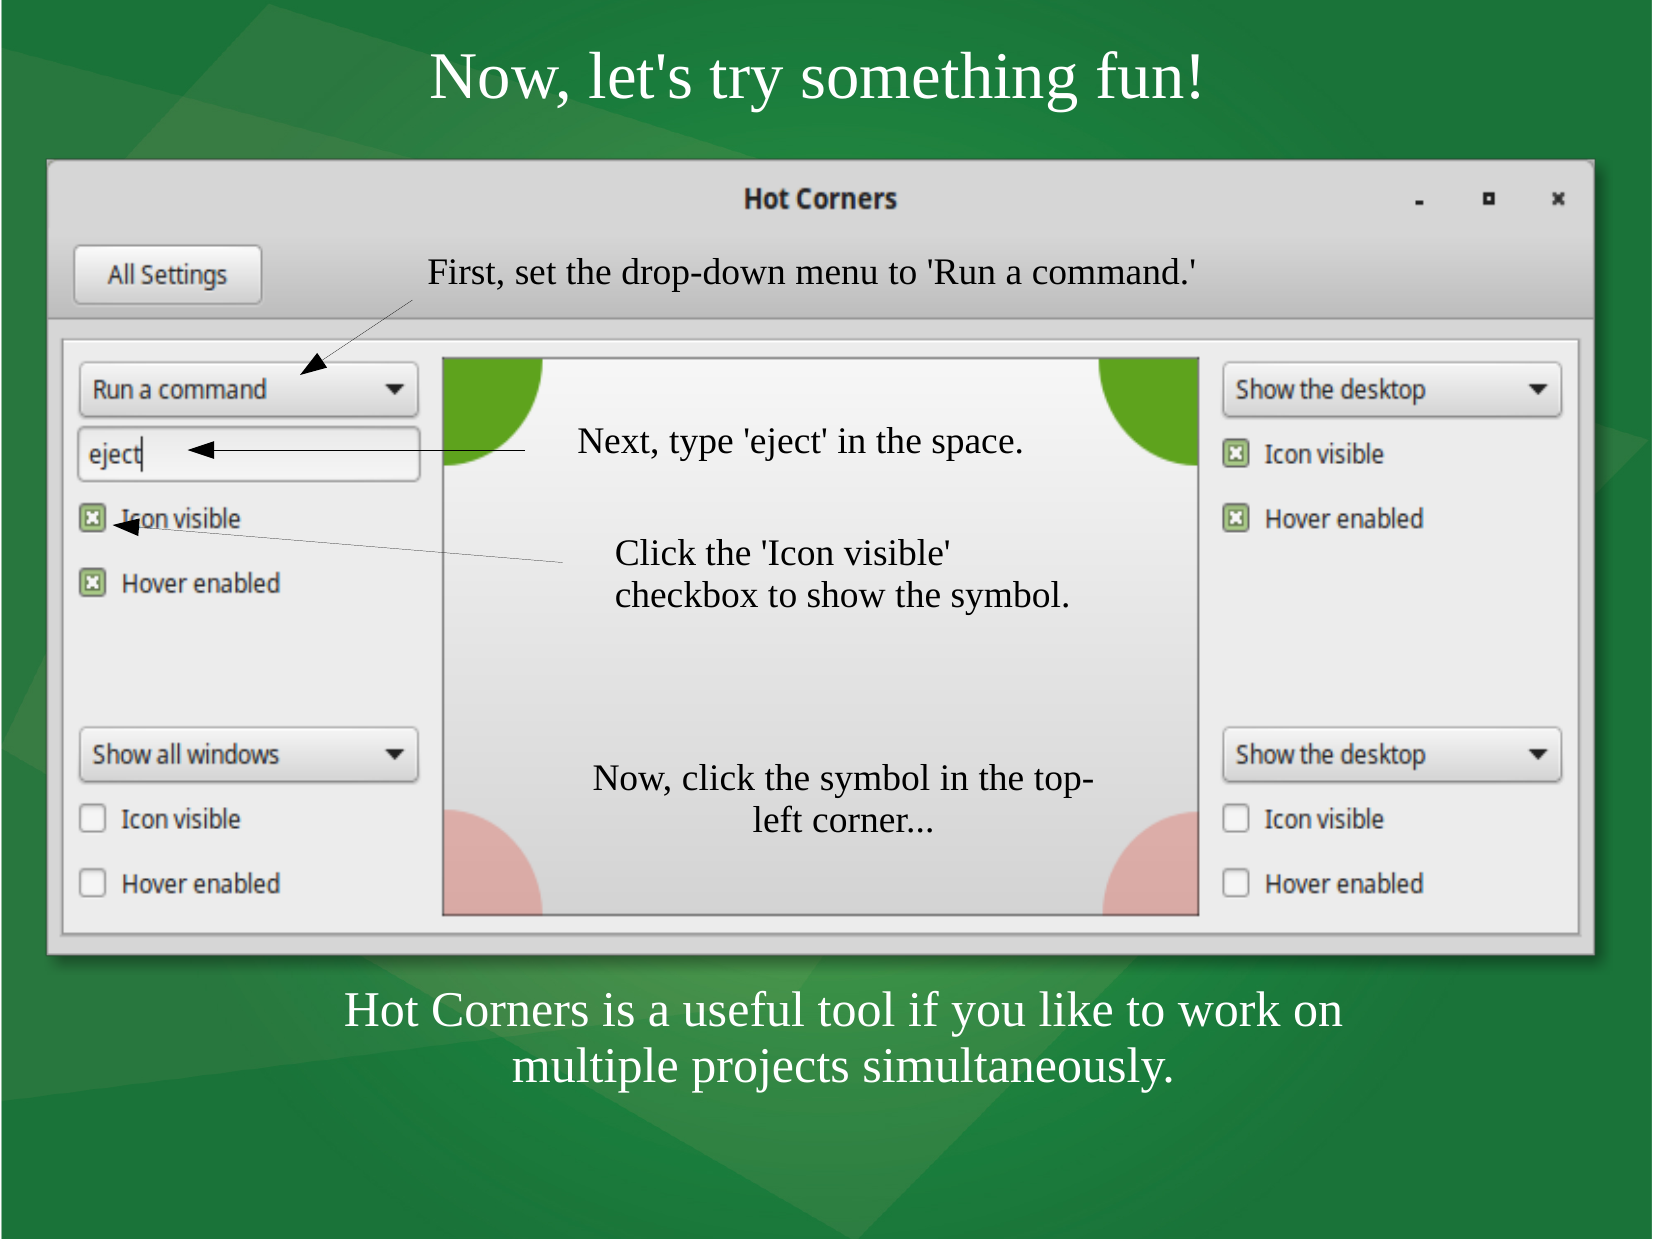

# Now, let's try something fun!
First, set the drop-down menu to 'Run a command.'
Next, type 'eject' in the space.
Click the 'Icon visible' checkbox to show the symbol.
Now, click the symbol in the top-left corner...
Hot Corners is a useful tool if you like to work on multiple projects simultaneously.